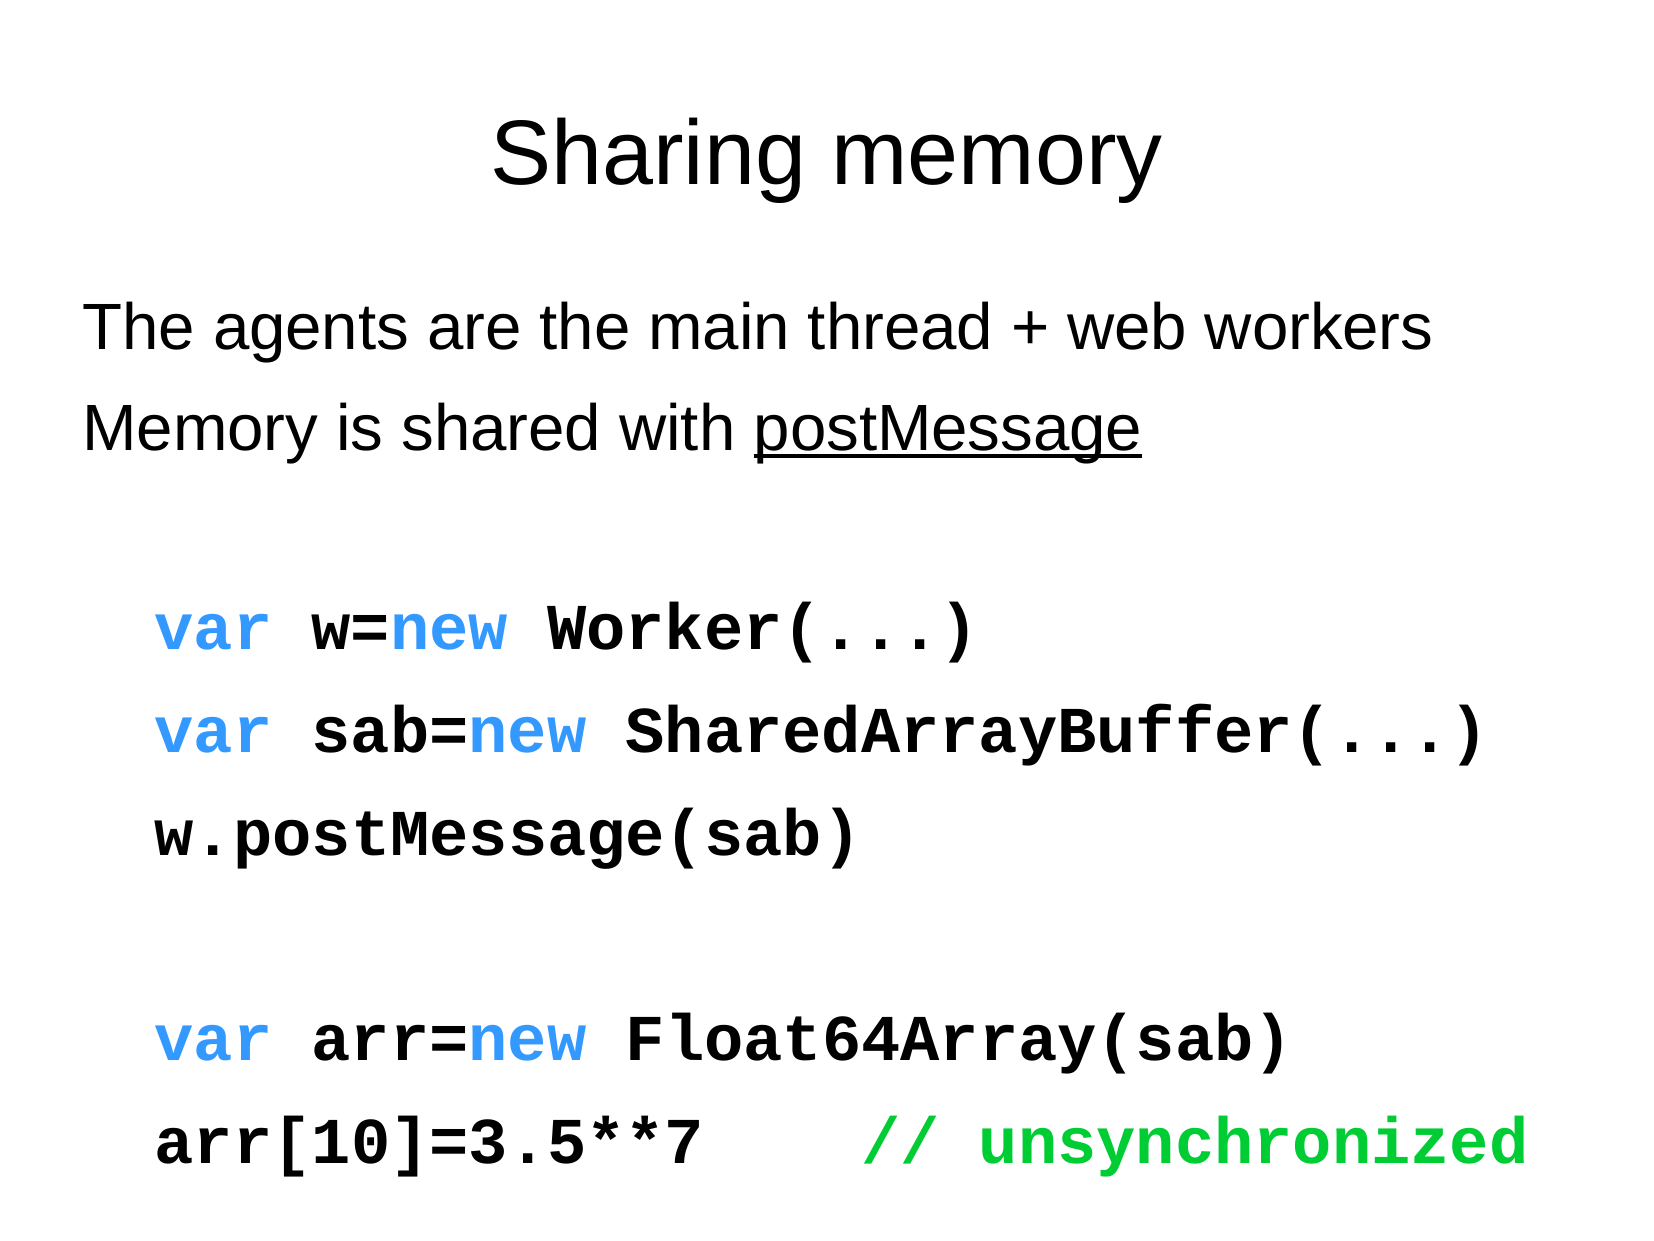

# Sharing memory
The agents are the main thread + web workers
Memory is shared with postMessage
var w=new Worker(...)
var sab=new SharedArrayBuffer(...)
w.postMessage(sab)
var arr=new Float64Array(sab)
arr[10]=3.5**7 // unsynchronized